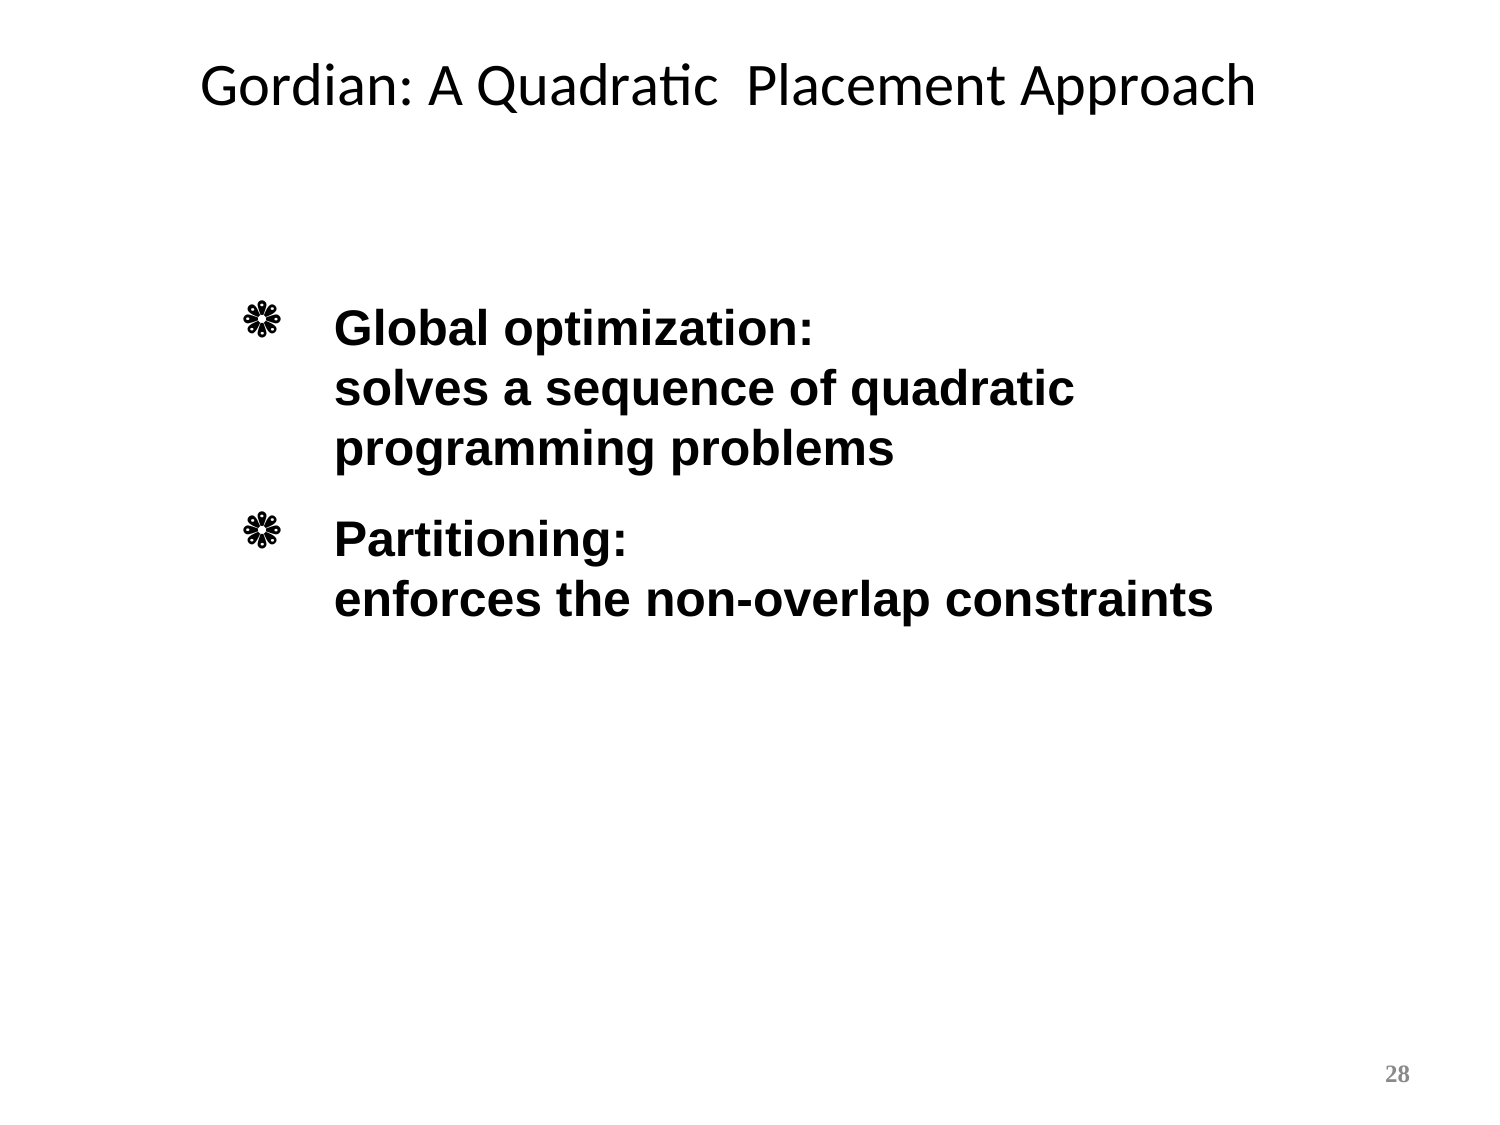

# Gordian: A Quadratic Placement Approach
Global optimization: solves a sequence of quadratic programming problems
Partitioning: enforces the non-overlap constraints